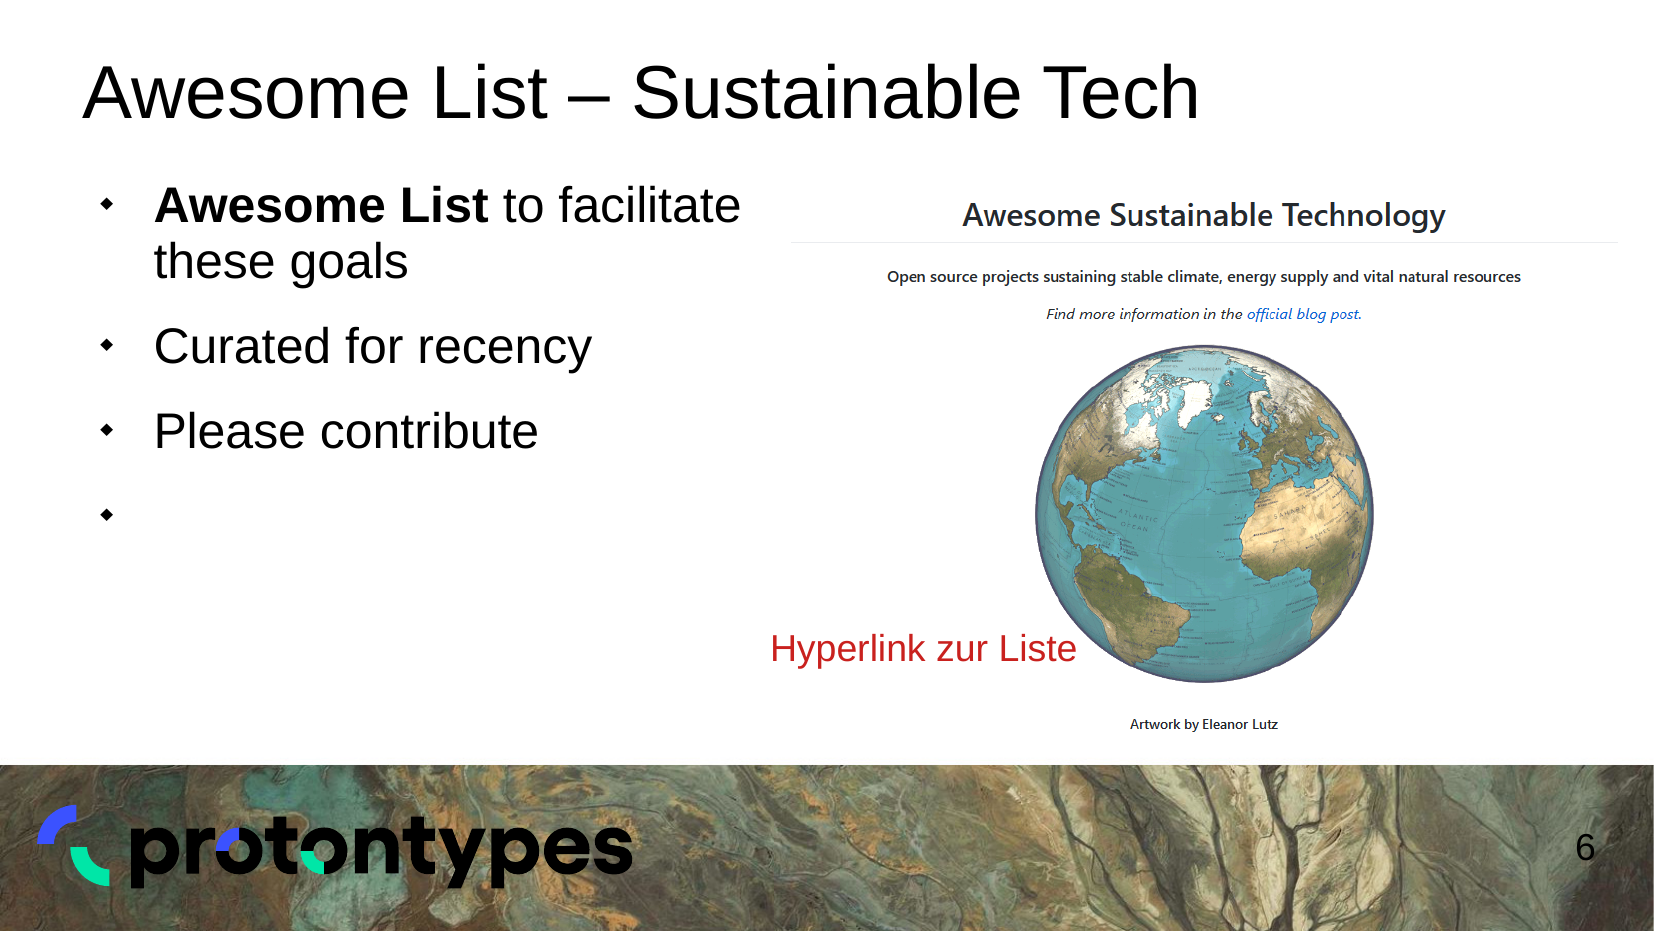

# Awesome List – Sustainable Tech
Awesome List to facilitate these goals
Curated for recency
Please contribute
Hyperlink zur Liste
6